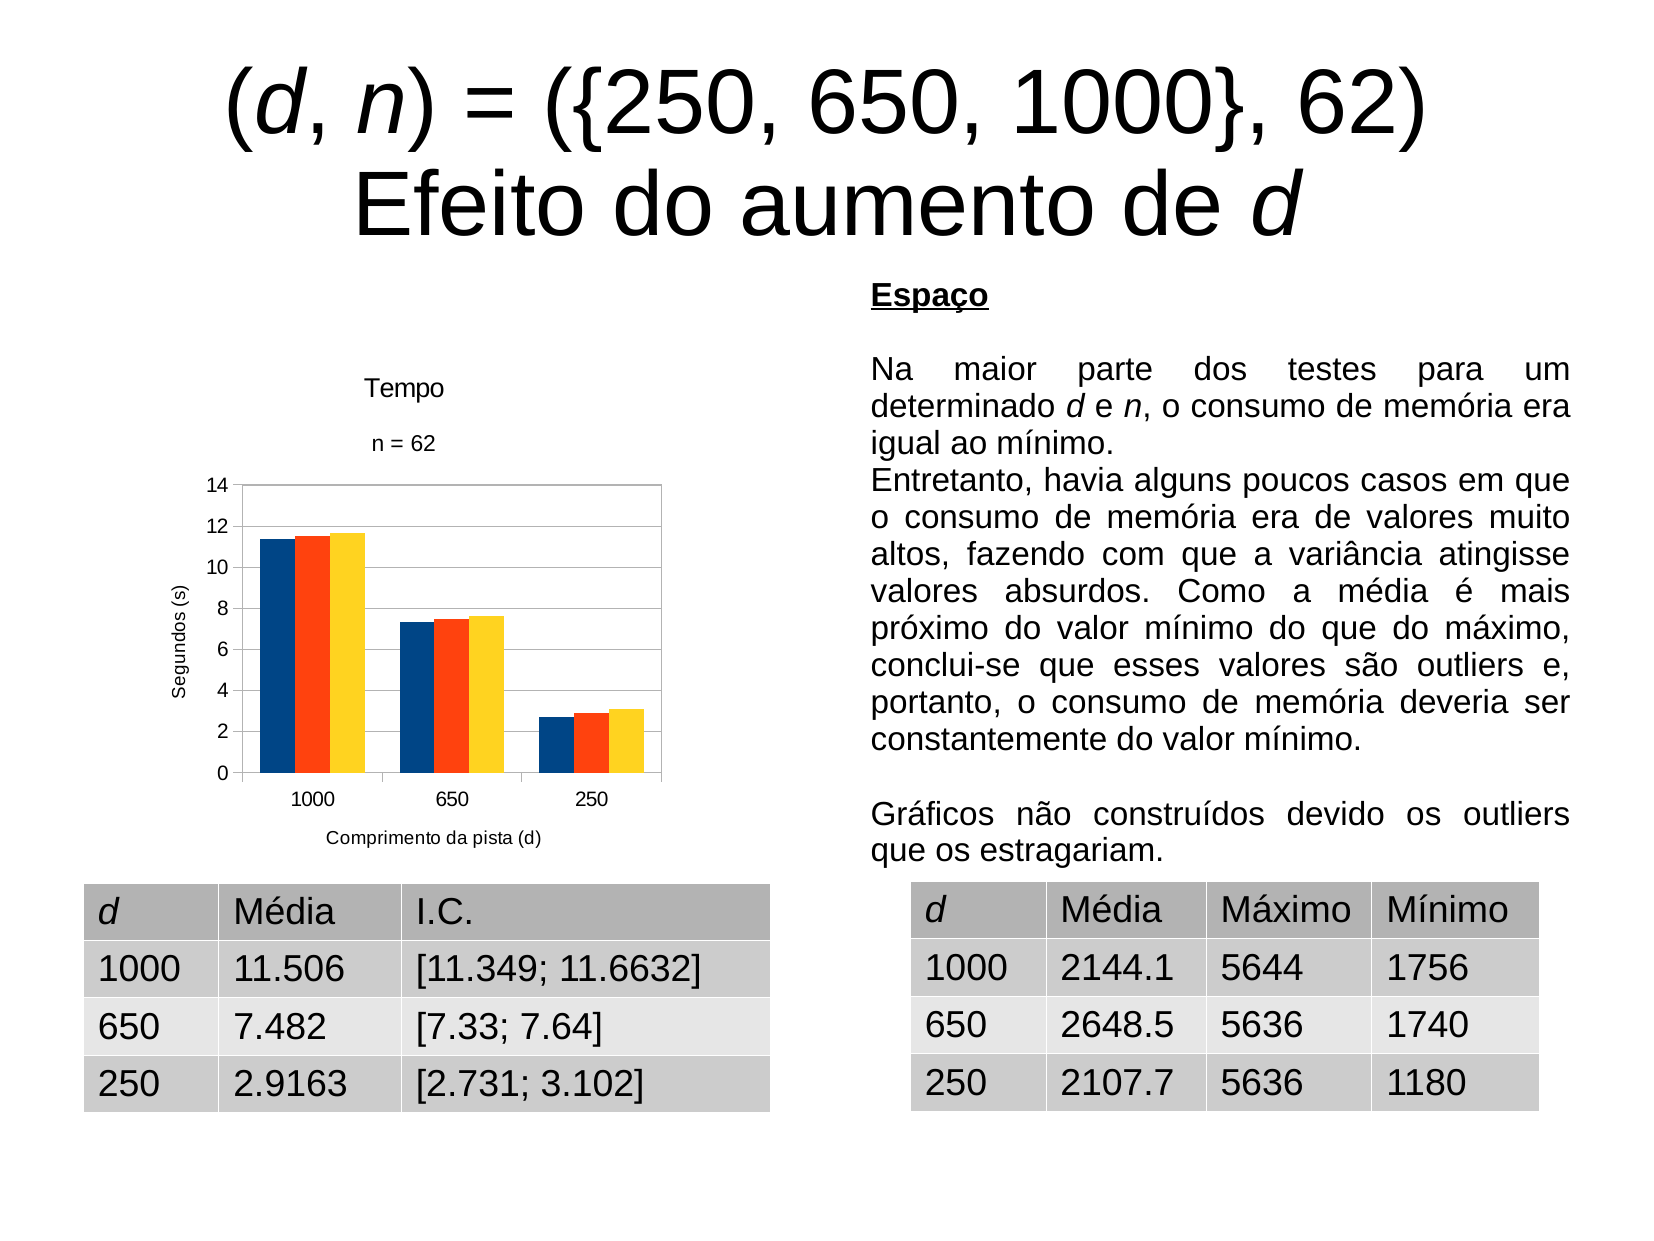

# (d, n) = ({250, 650, 1000}, 62) Efeito do aumento de d
Espaço
Na maior parte dos testes para um determinado d e n, o consumo de memória era igual ao mínimo.
Entretanto, havia alguns poucos casos em que o consumo de memória era de valores muito altos, fazendo com que a variância atingisse valores absurdos. Como a média é mais próximo do valor mínimo do que do máximo, conclui-se que esses valores são outliers e, portanto, o consumo de memória deveria ser constantemente do valor mínimo.
Gráficos não construídos devido os outliers que os estragariam.
### Chart: Tempo
n = 62
| Category | Column 1 | Column 2 | Column 3 |
|---|---|---|---|
| 1000 | 11.349 | 11.506 | 11.6632 |
| 650 | 7.33 | 7.482 | 7.64 |
| 250 | 2.731 | 2.9163 | 3.102 || d | Média | Máximo | Mínimo |
| --- | --- | --- | --- |
| 1000 | 2144.1 | 5644 | 1756 |
| 650 | 2648.5 | 5636 | 1740 |
| 250 | 2107.7 | 5636 | 1180 |
| d | Média | I.C. |
| --- | --- | --- |
| 1000 | 11.506 | [11.349; 11.6632] |
| 650 | 7.482 | [7.33; 7.64] |
| 250 | 2.9163 | [2.731; 3.102] |